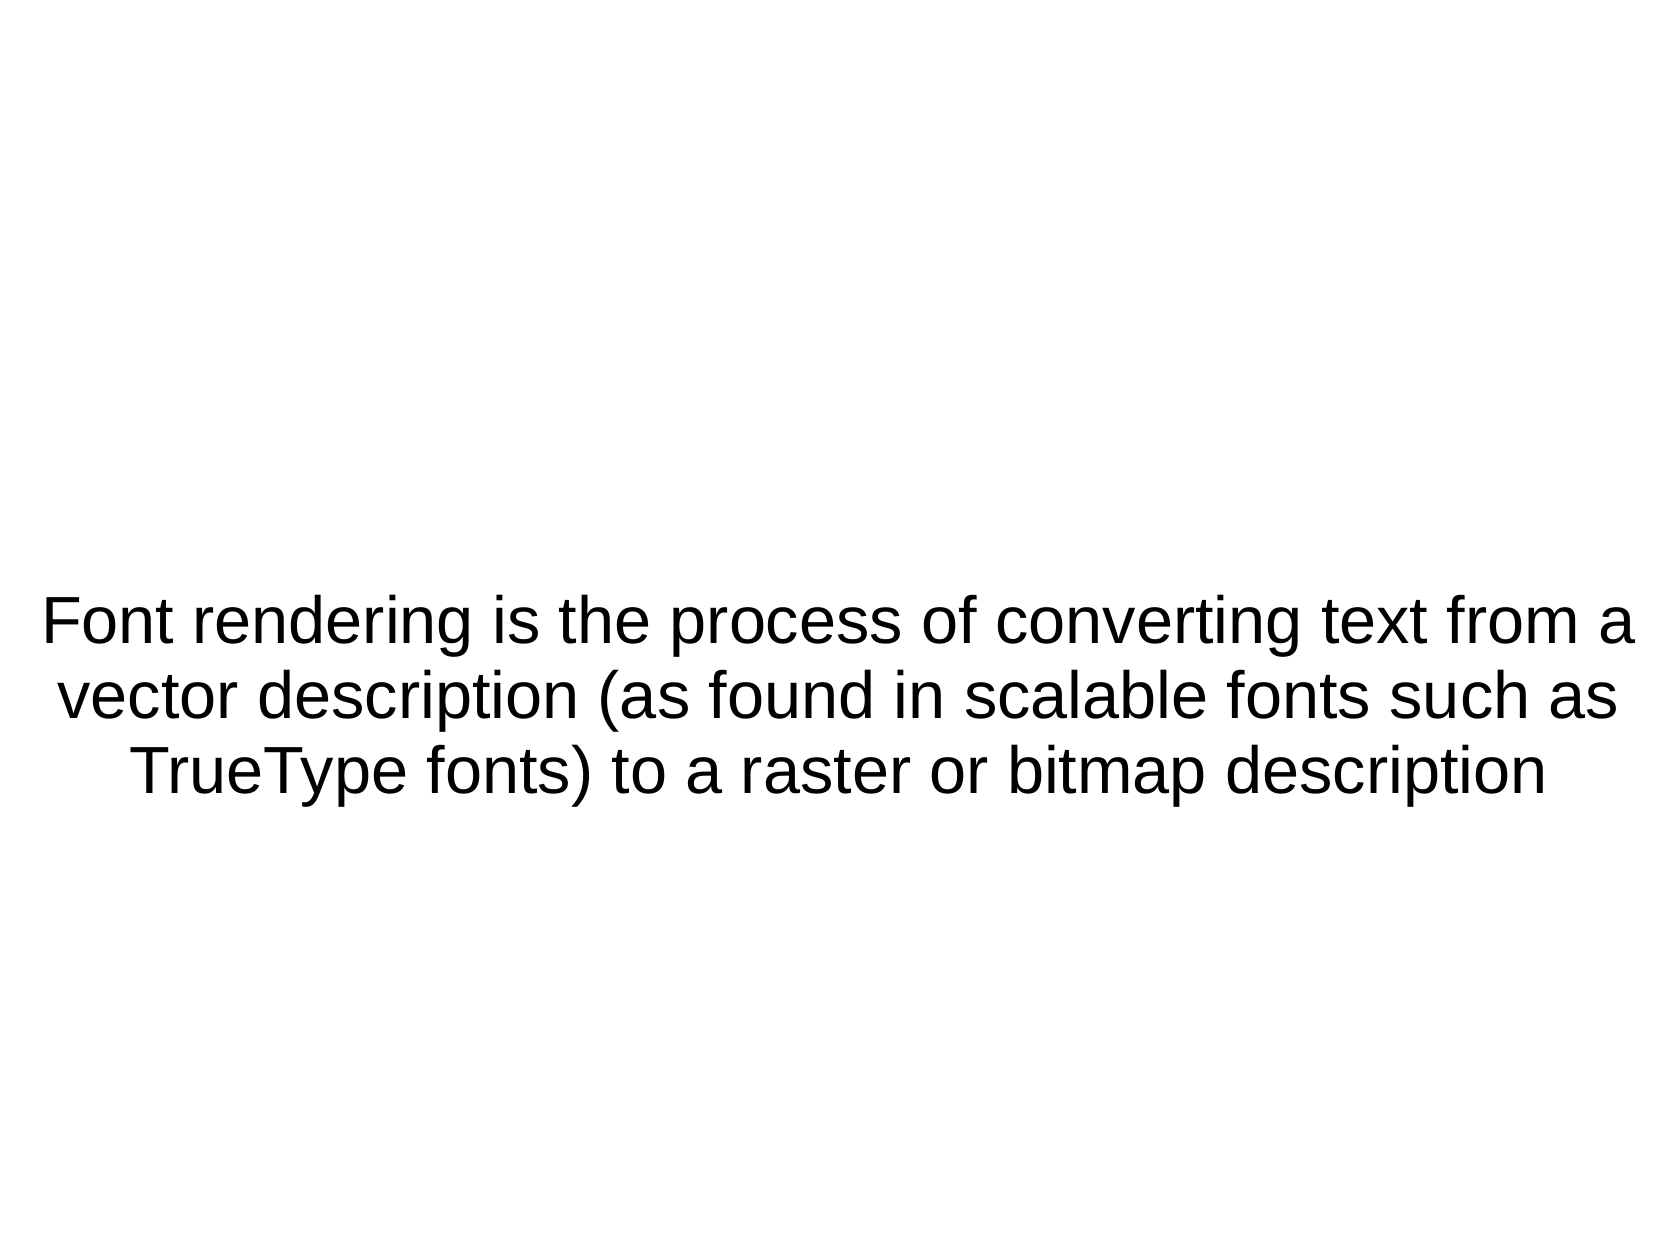

#
Font rendering is the process of converting text from a vector description (as found in scalable fonts such as TrueType fonts) to a raster or bitmap description